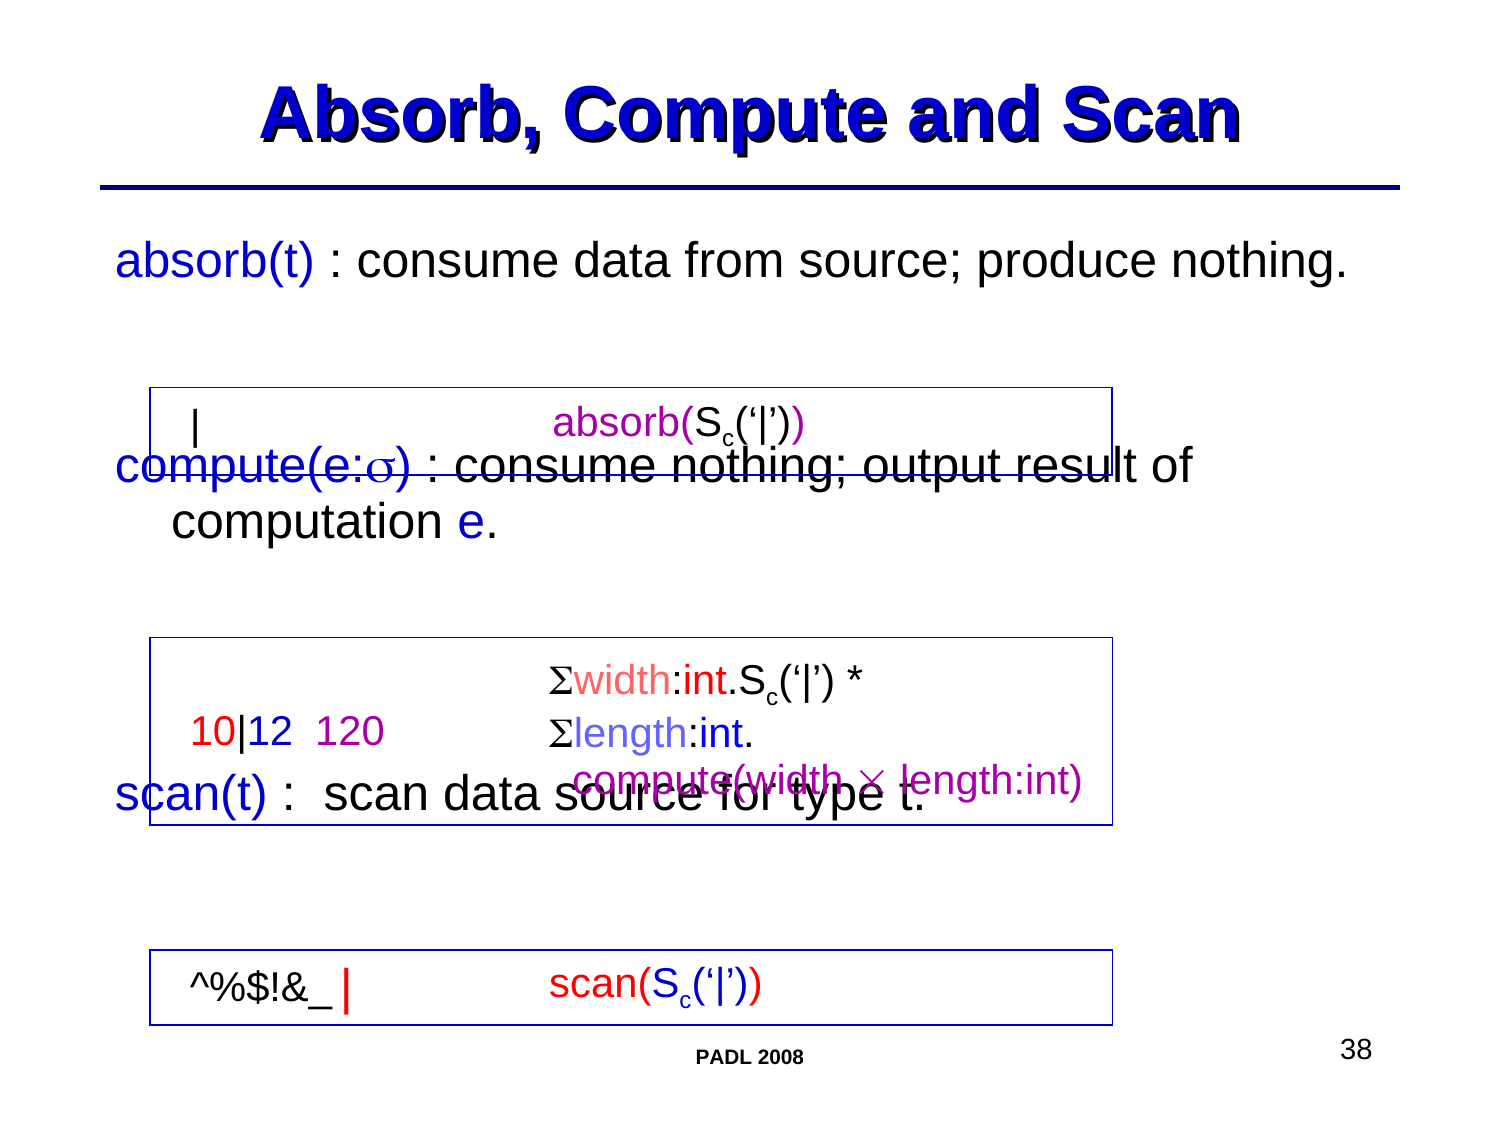

# Absorb, Compute and Scan
absorb(t) : consume data from source; produce nothing.
compute(e:) : consume nothing; output result of computation e.
scan(t) : scan data source for type t.
|
absorb(Sc(‘|’))
width:int.Sc(‘|’) *
length:int.
 compute(width  length:int)
10|12
120
^%$!&_
scan(Sc(‘|’))
|
38